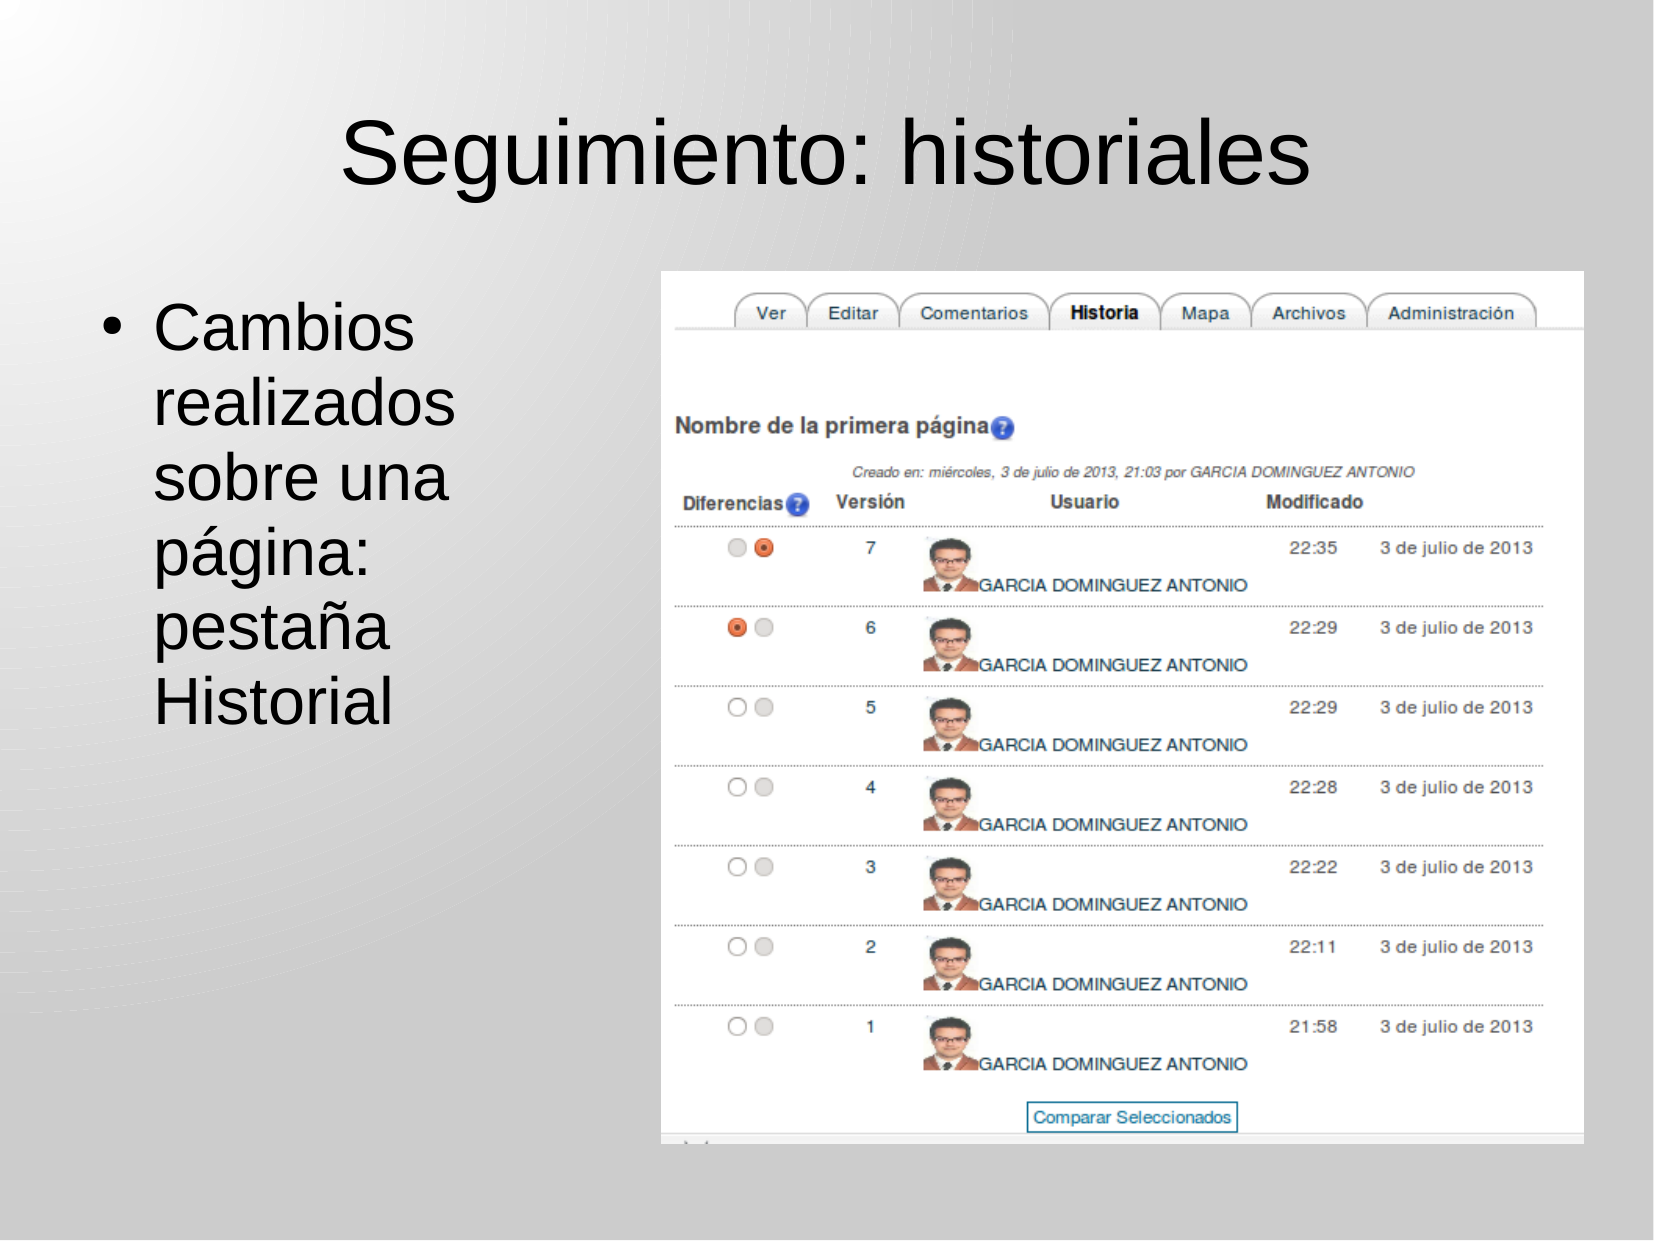

# Seguimiento: historiales
Cambios realizados sobre una página: pestaña Historial